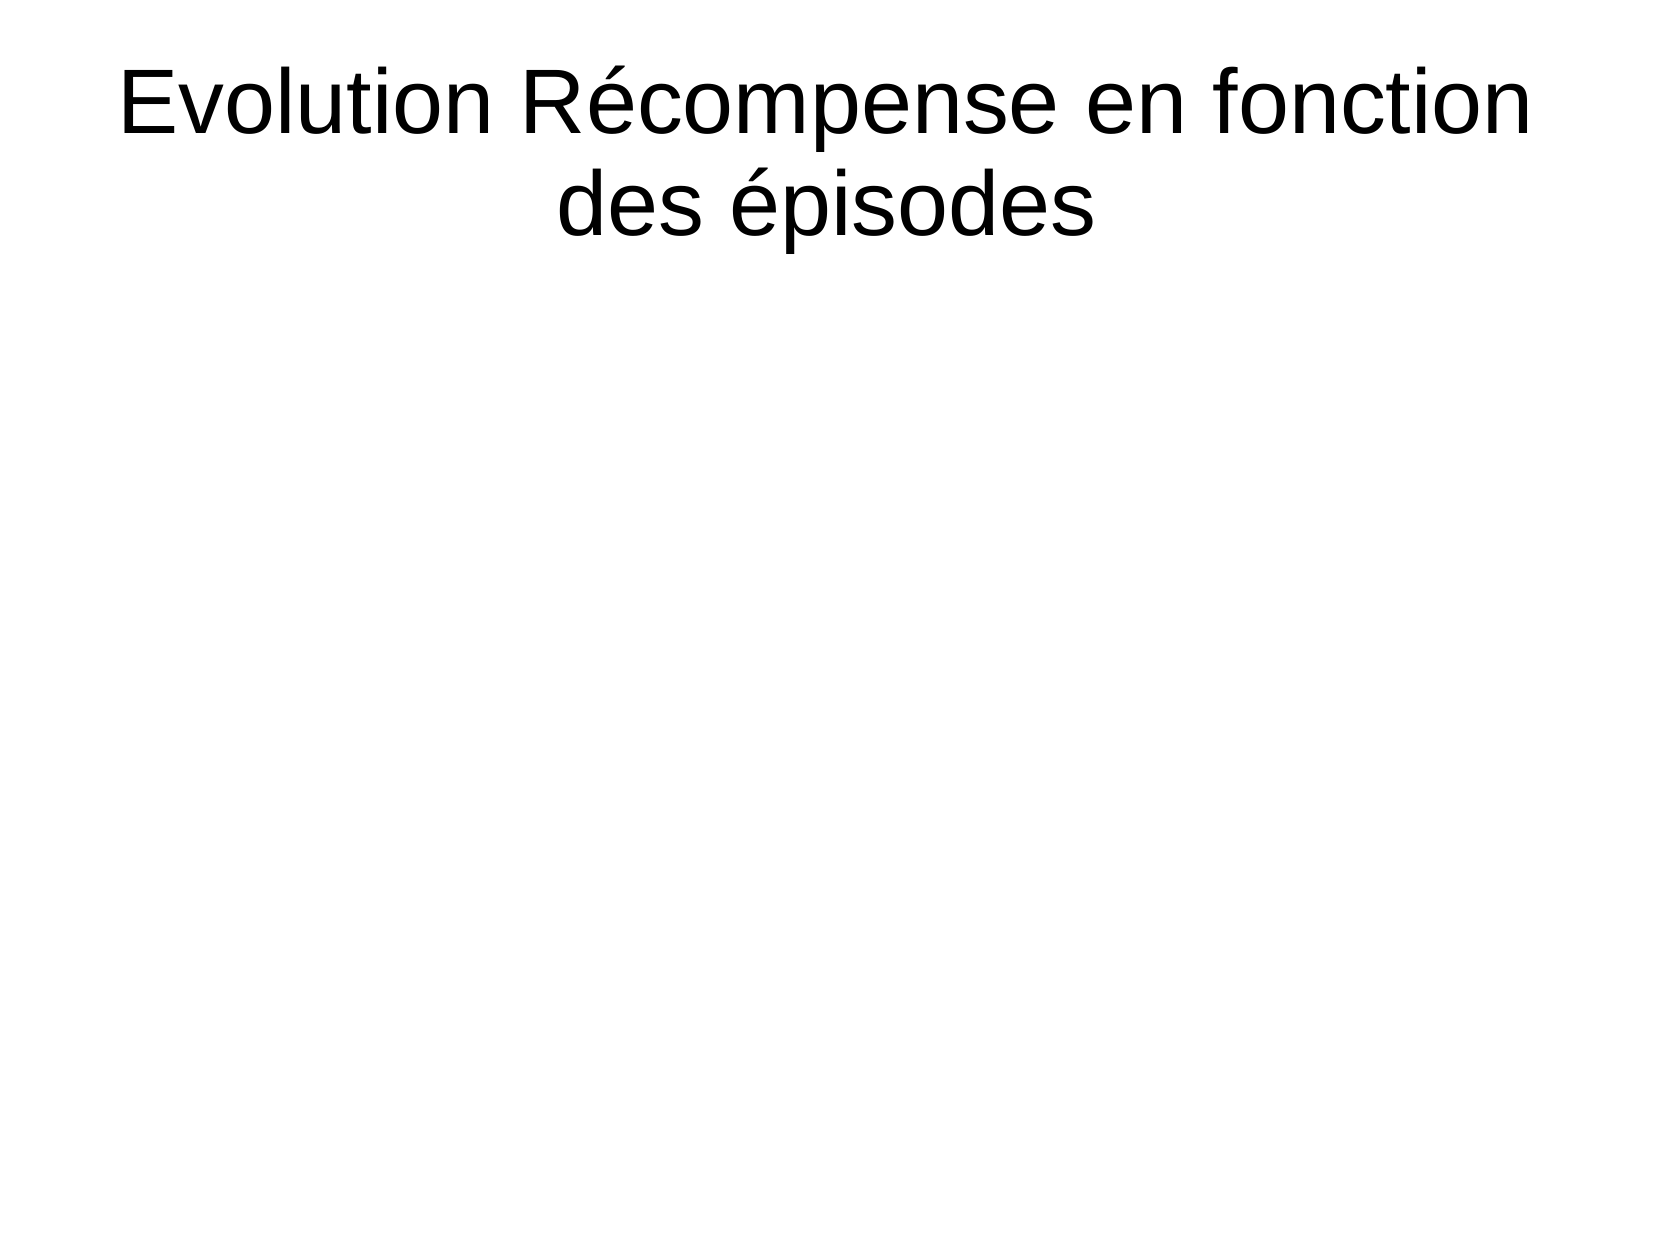

# Evolution Récompense en fonction des épisodes